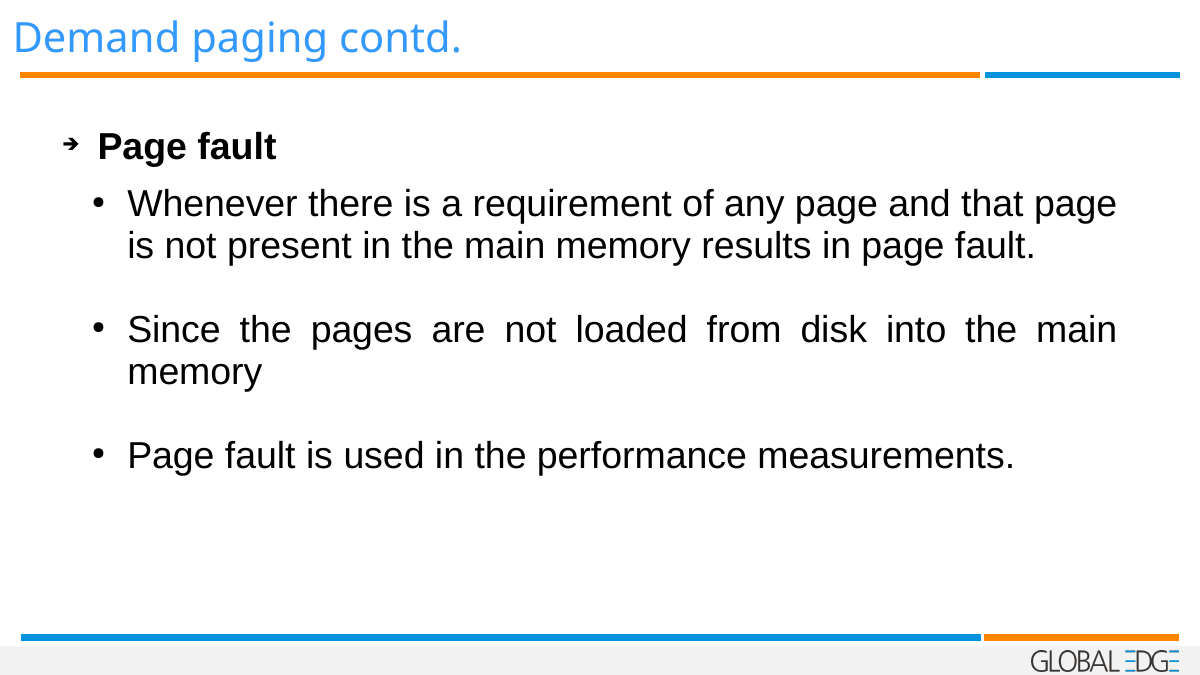

# Demand paging contd.
Page fault
Whenever there is a requirement of any page and that page is not present in the main memory results in page fault.
Since the pages are not loaded from disk into the main memory
Page fault is used in the performance measurements.